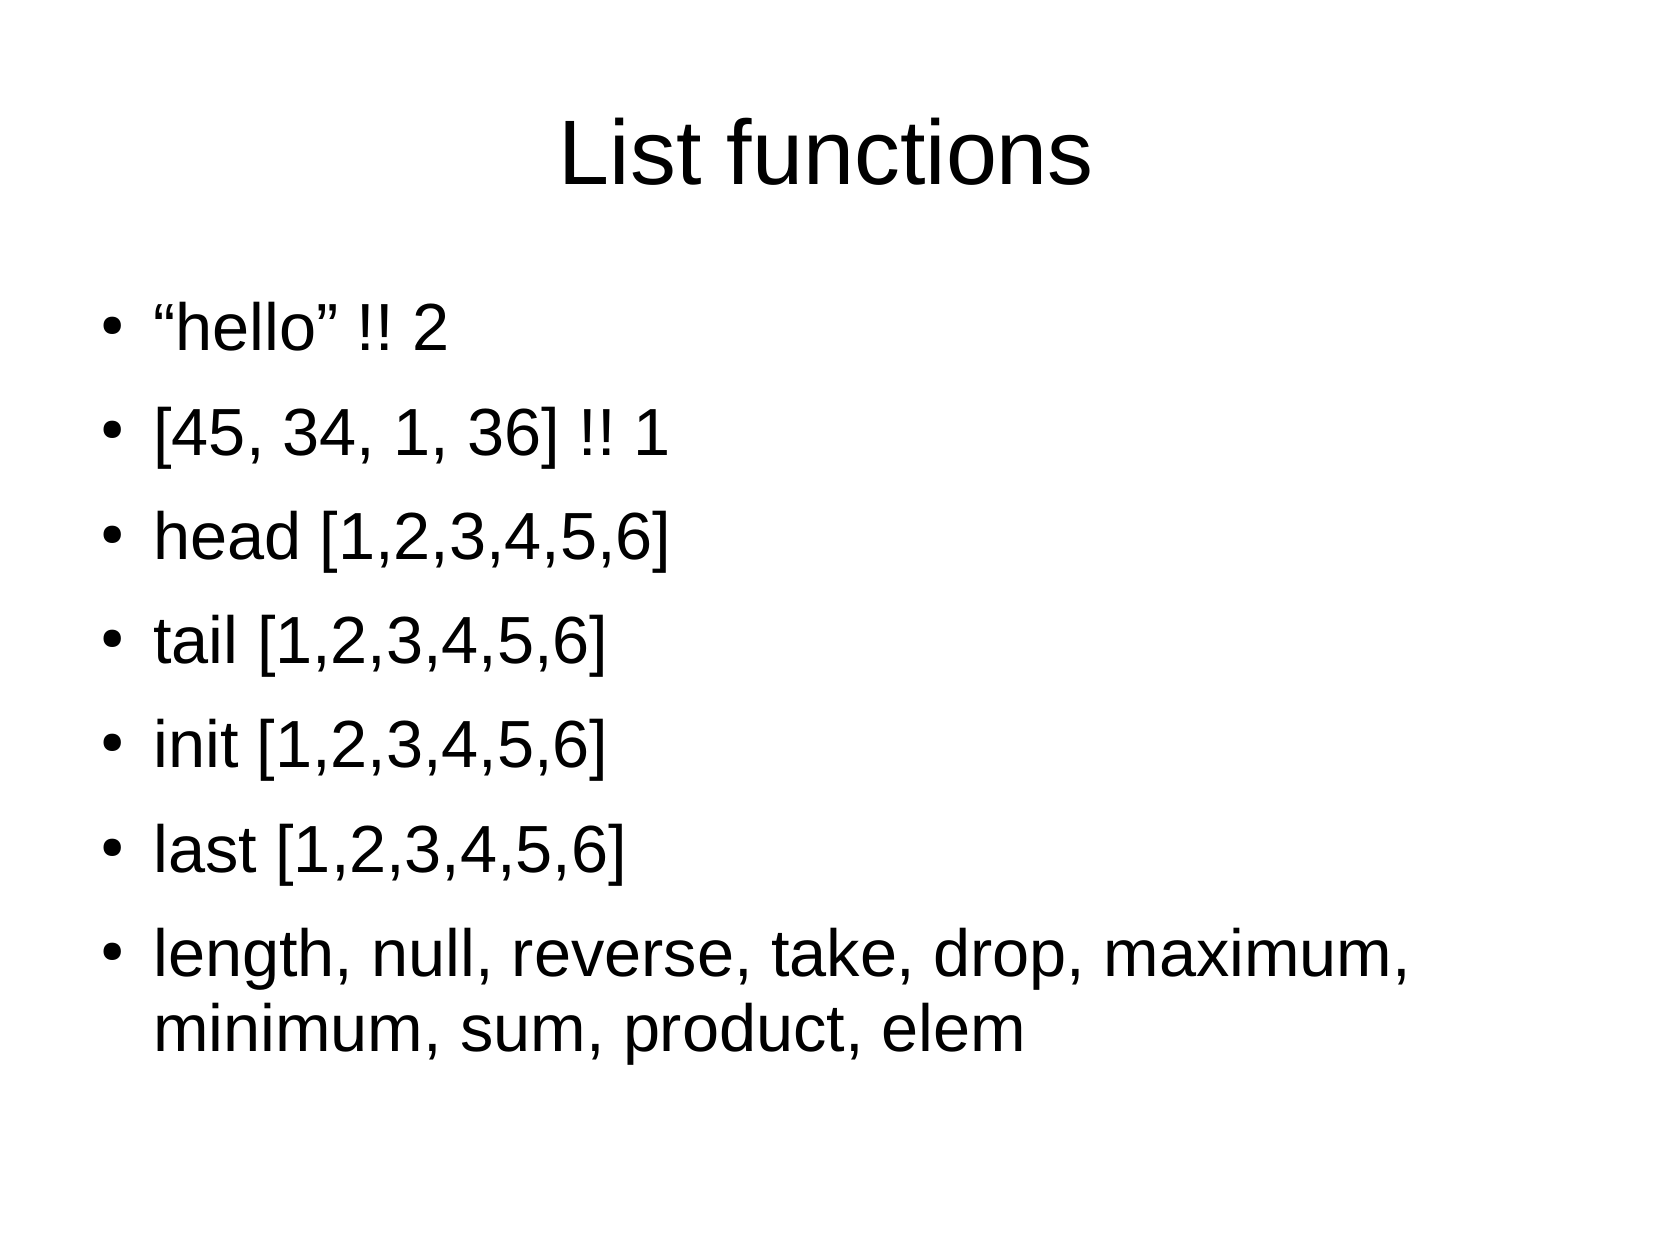

# List functions
“hello” !! 2
[45, 34, 1, 36] !! 1
head [1,2,3,4,5,6]
tail [1,2,3,4,5,6]
init [1,2,3,4,5,6]
last [1,2,3,4,5,6]
length, null, reverse, take, drop, maximum, minimum, sum, product, elem